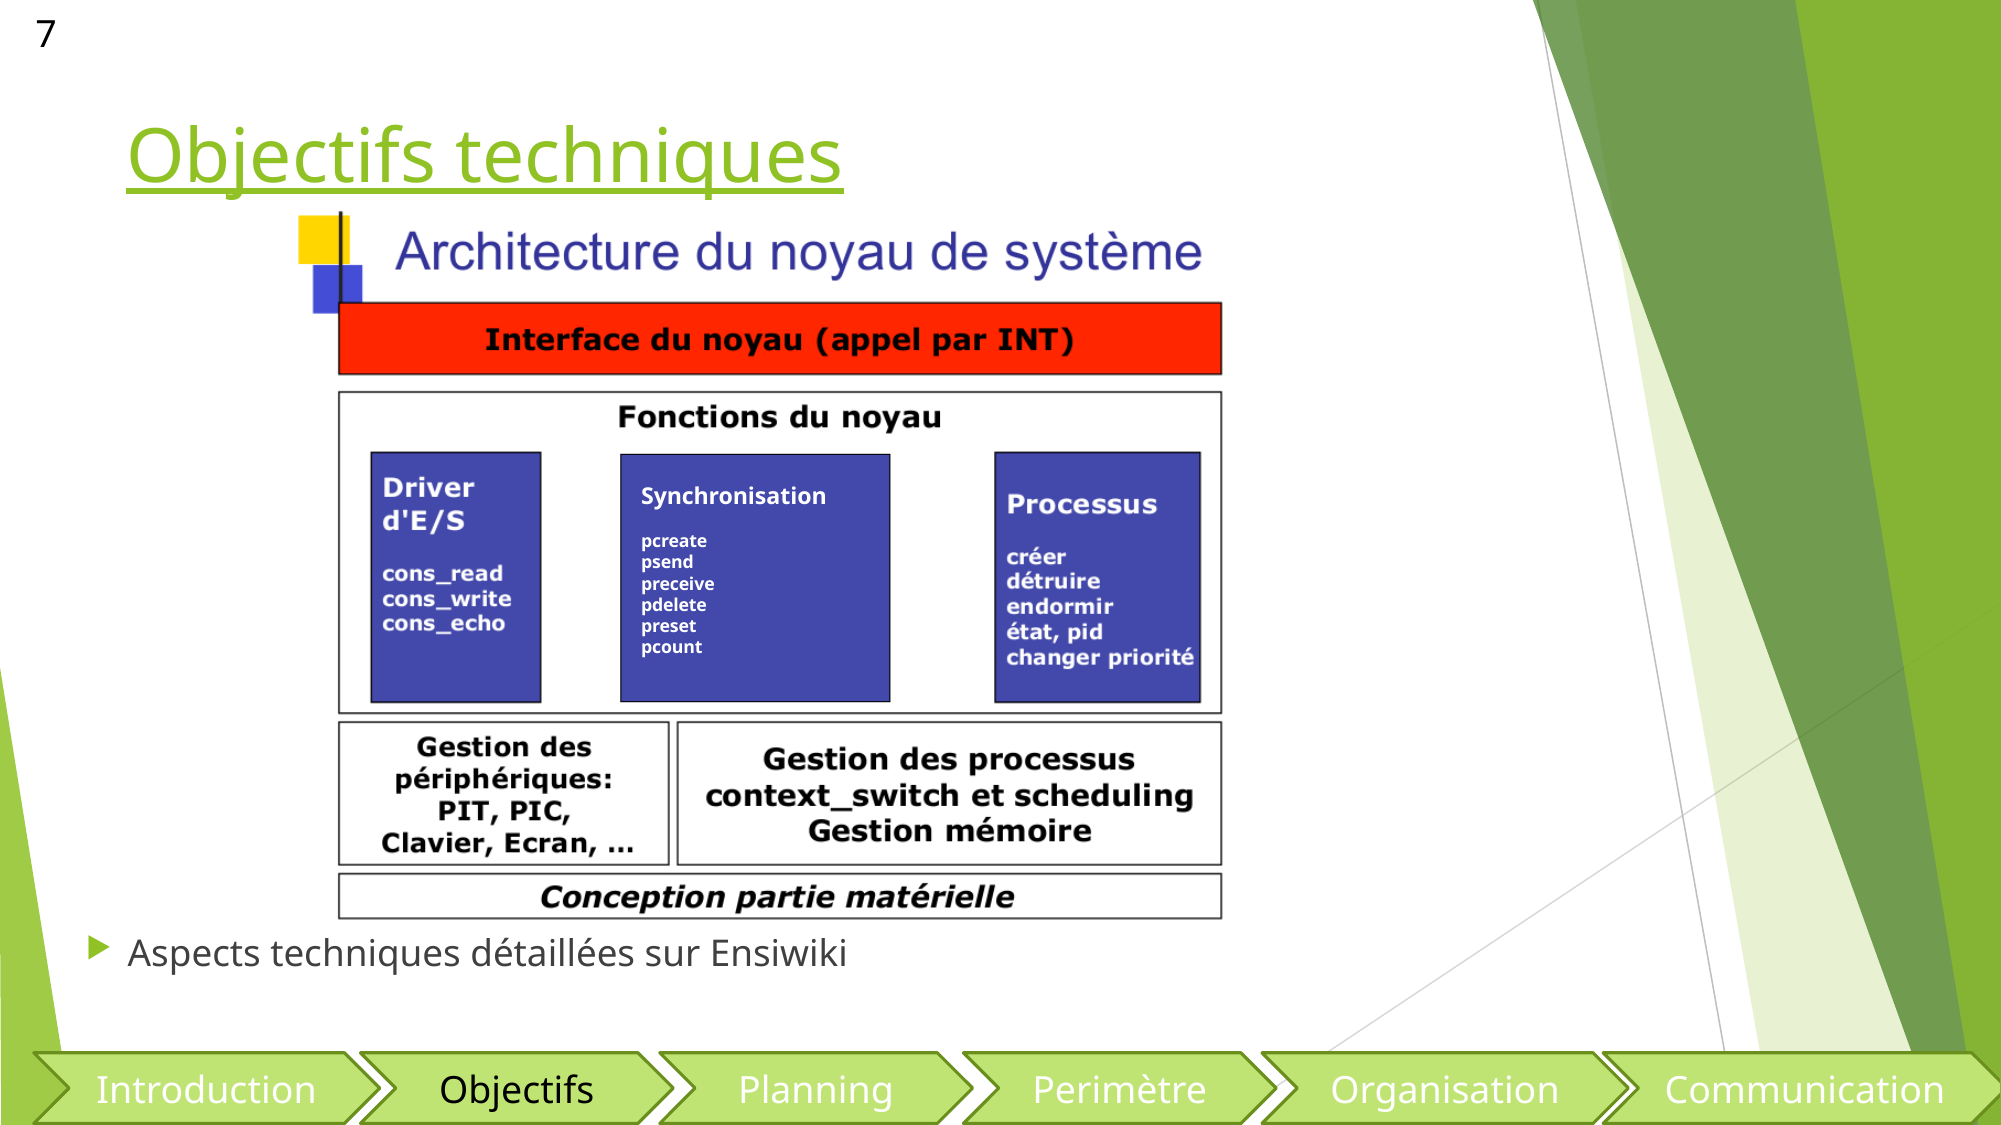

# Objectifs techniques
Synchronisation
pcreate
psend
preceive
pdelete
preset
pcount
Aspects techniques détaillées sur Ensiwiki
Introduction
Objectifs
Planning
Perimètre
Organisation
Communication